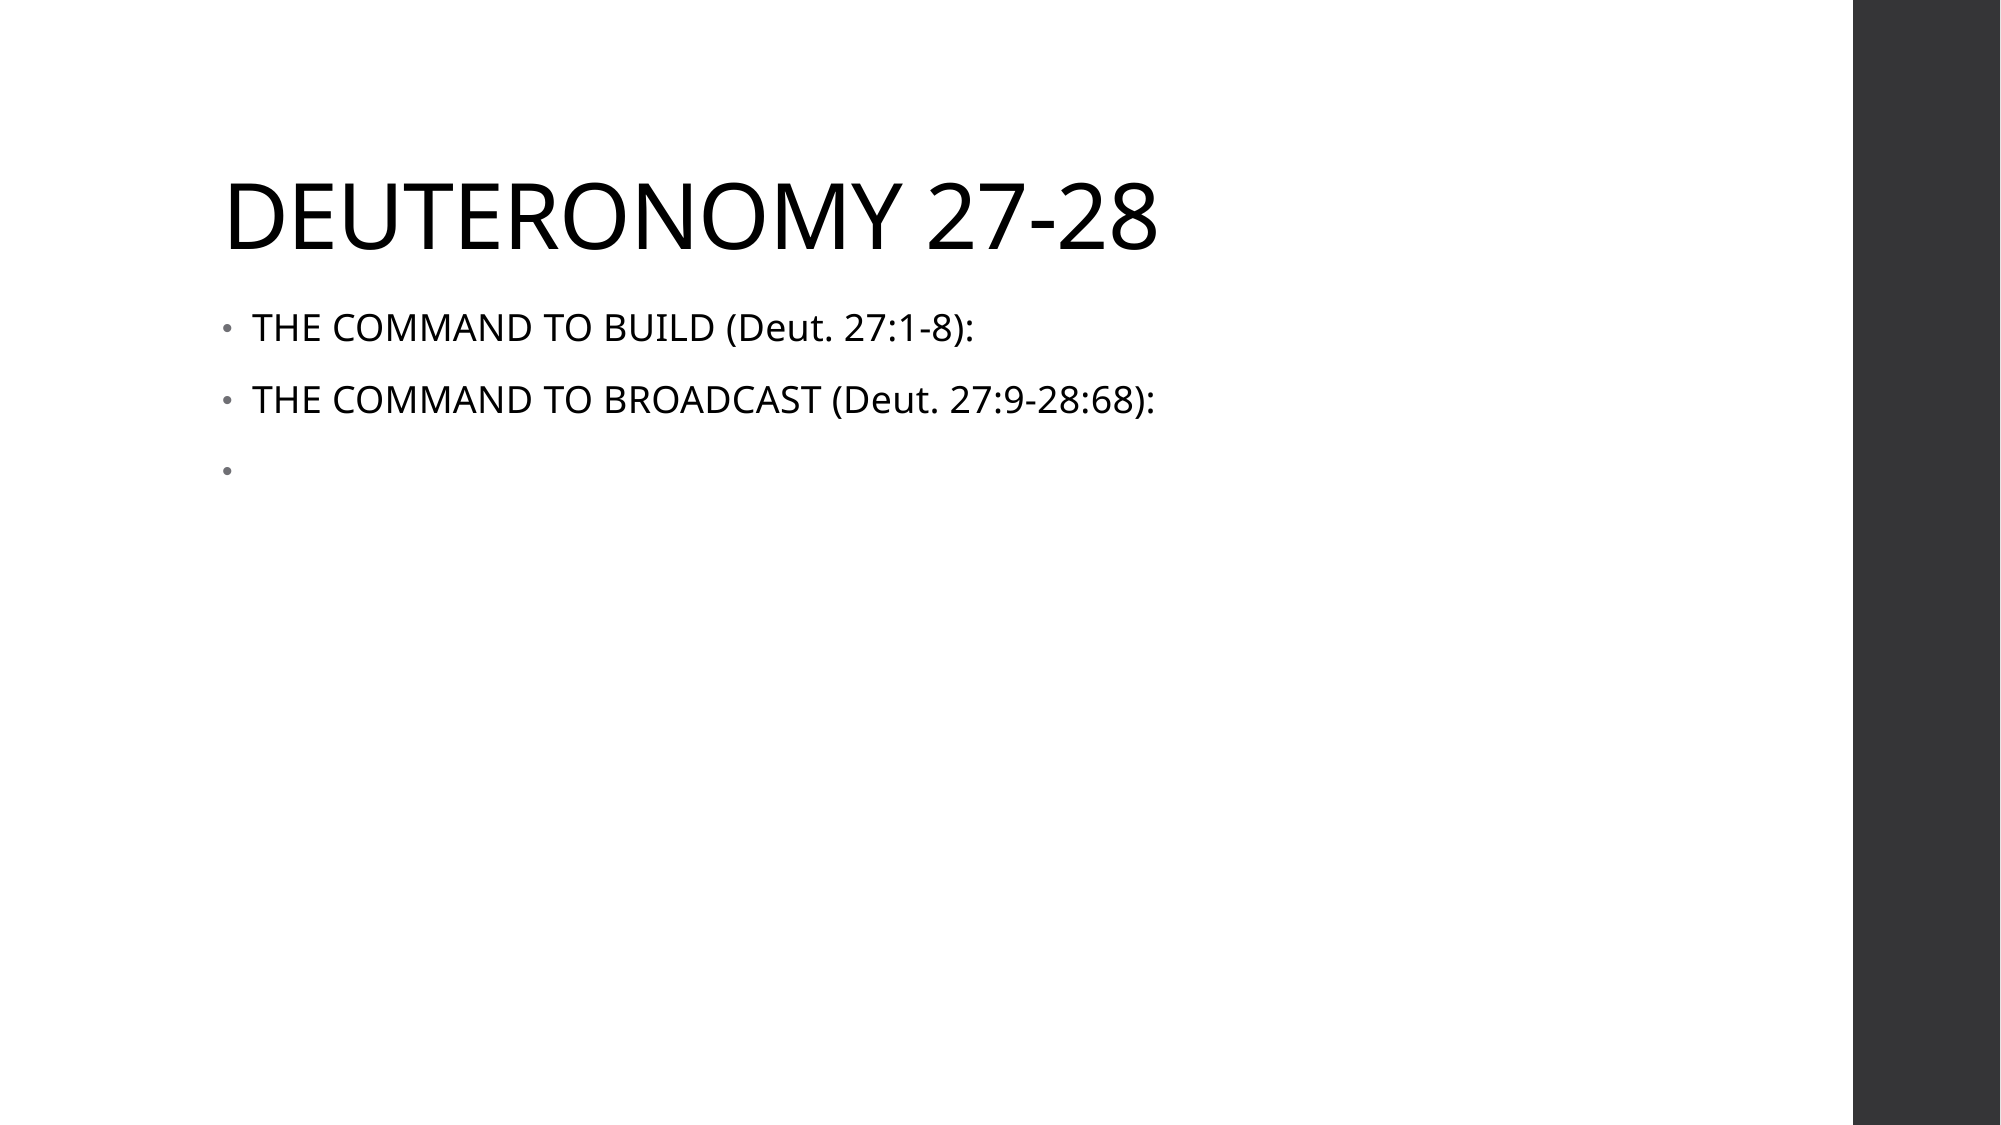

# DEUTERONOMY 27-28
THE COMMAND TO BUILD (Deut. 27:1-8):
THE COMMAND TO BROADCAST (Deut. 27:9-28:68):